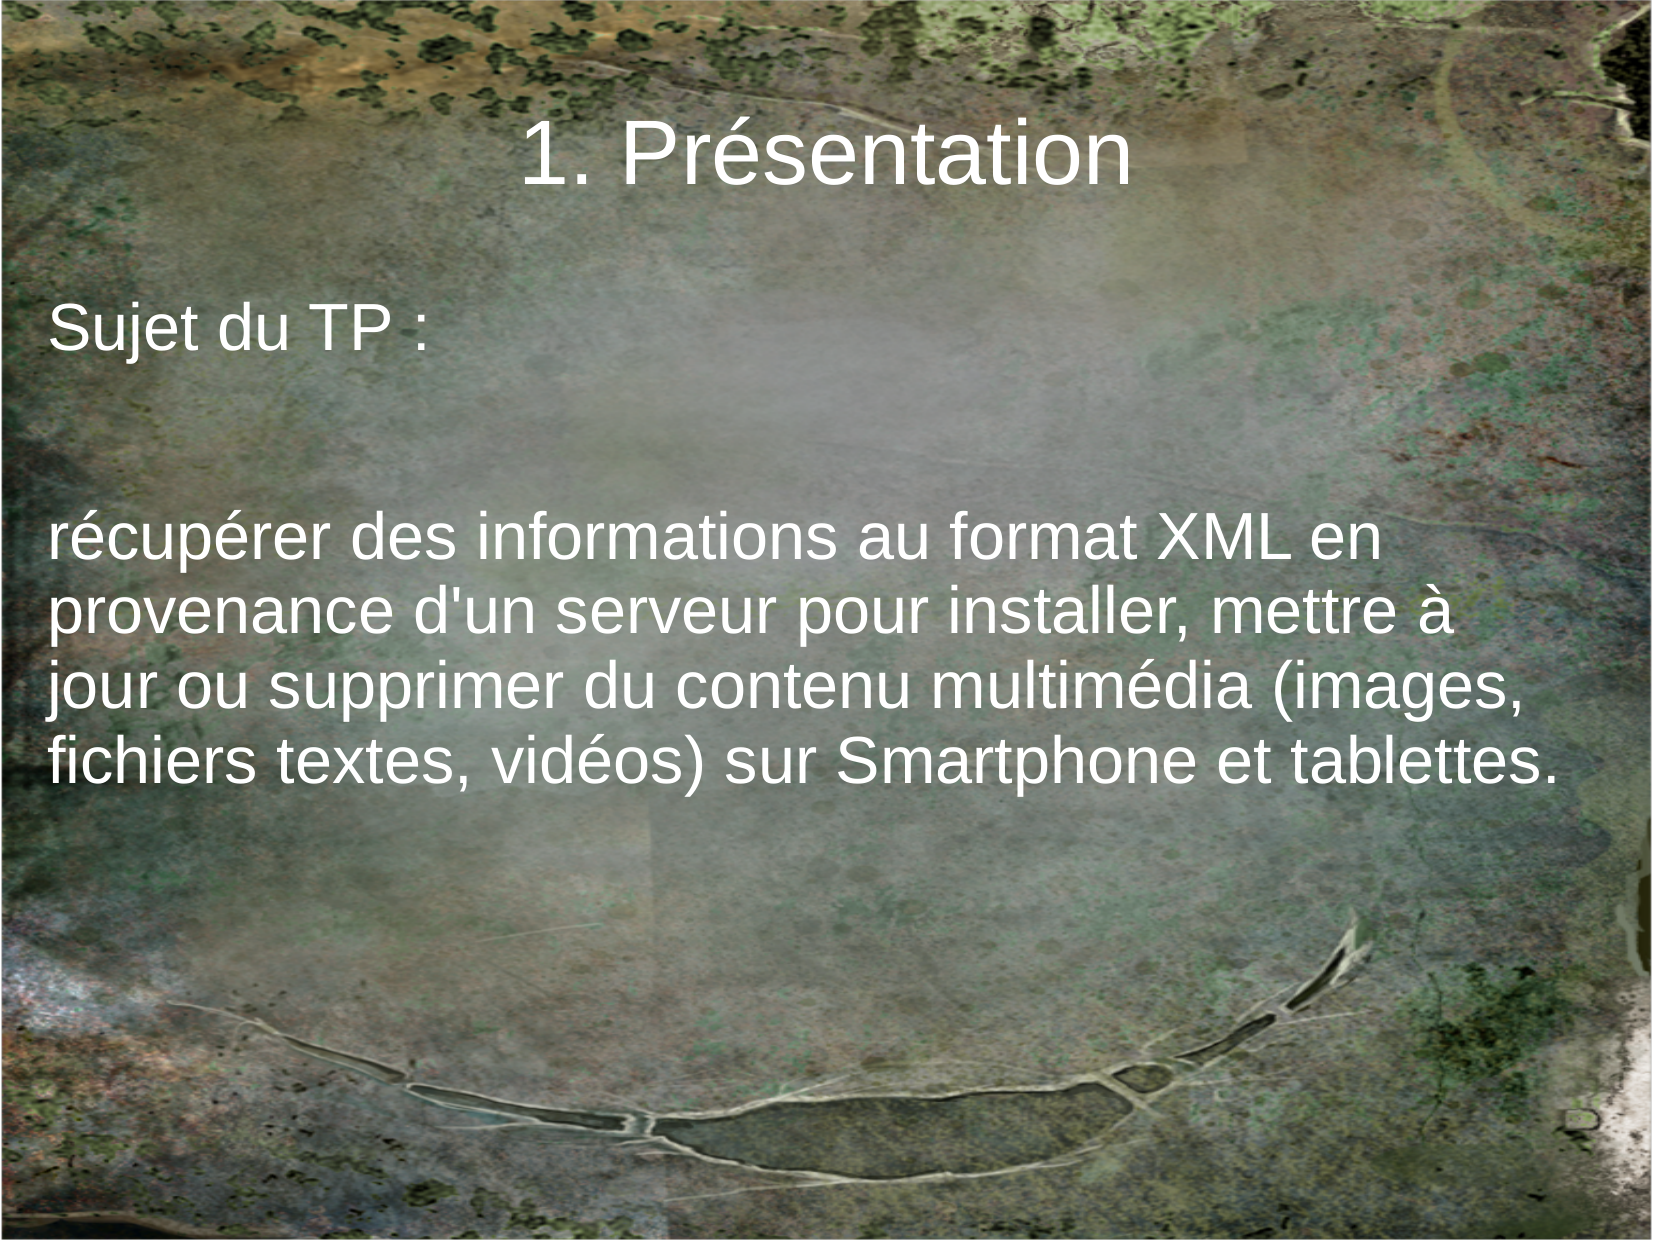

# 1. Présentation
Sujet du TP :
récupérer des informations au format XML en provenance d'un serveur pour installer, mettre à jour ou supprimer du contenu multimédia (images, fichiers textes, vidéos) sur Smartphone et tablettes.